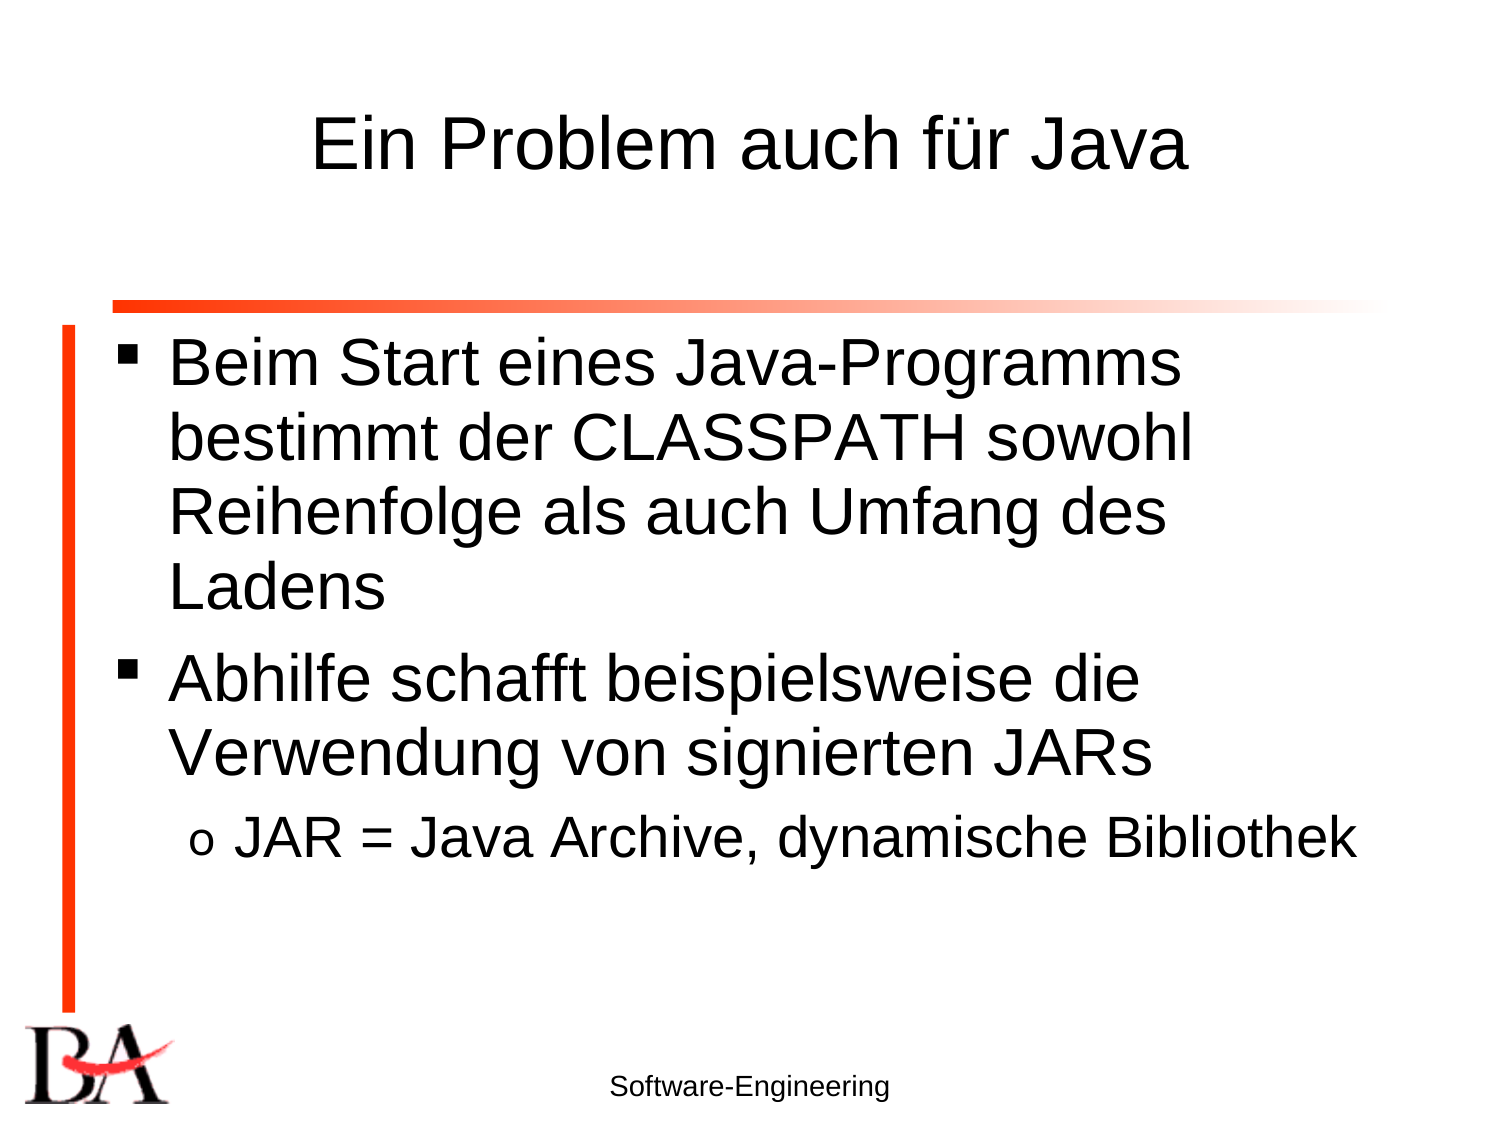

# Ein Problem auch für Java
Beim Start eines Java-Programms bestimmt der CLASSPATH sowohl Reihenfolge als auch Umfang des Ladens
Abhilfe schafft beispielsweise die Verwendung von signierten JARs
JAR = Java Archive, dynamische Bibliothek